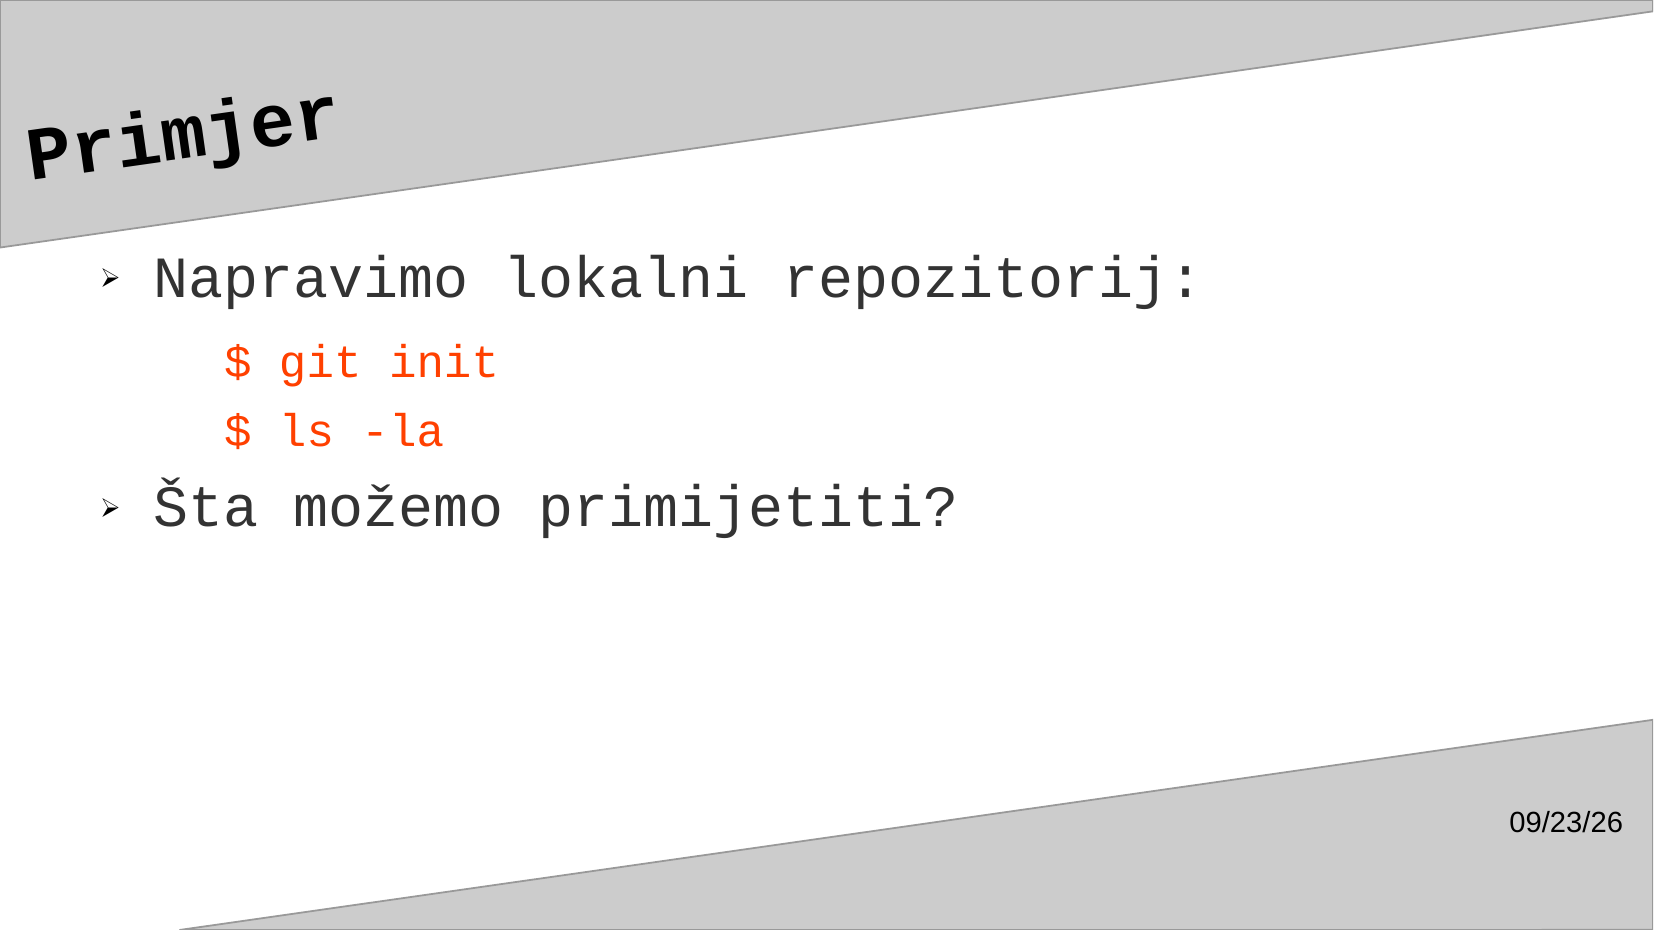

# Primjer
Napravimo lokalni repozitorij:
$ git init
$ ls -la
Šta možemo primijetiti?
44